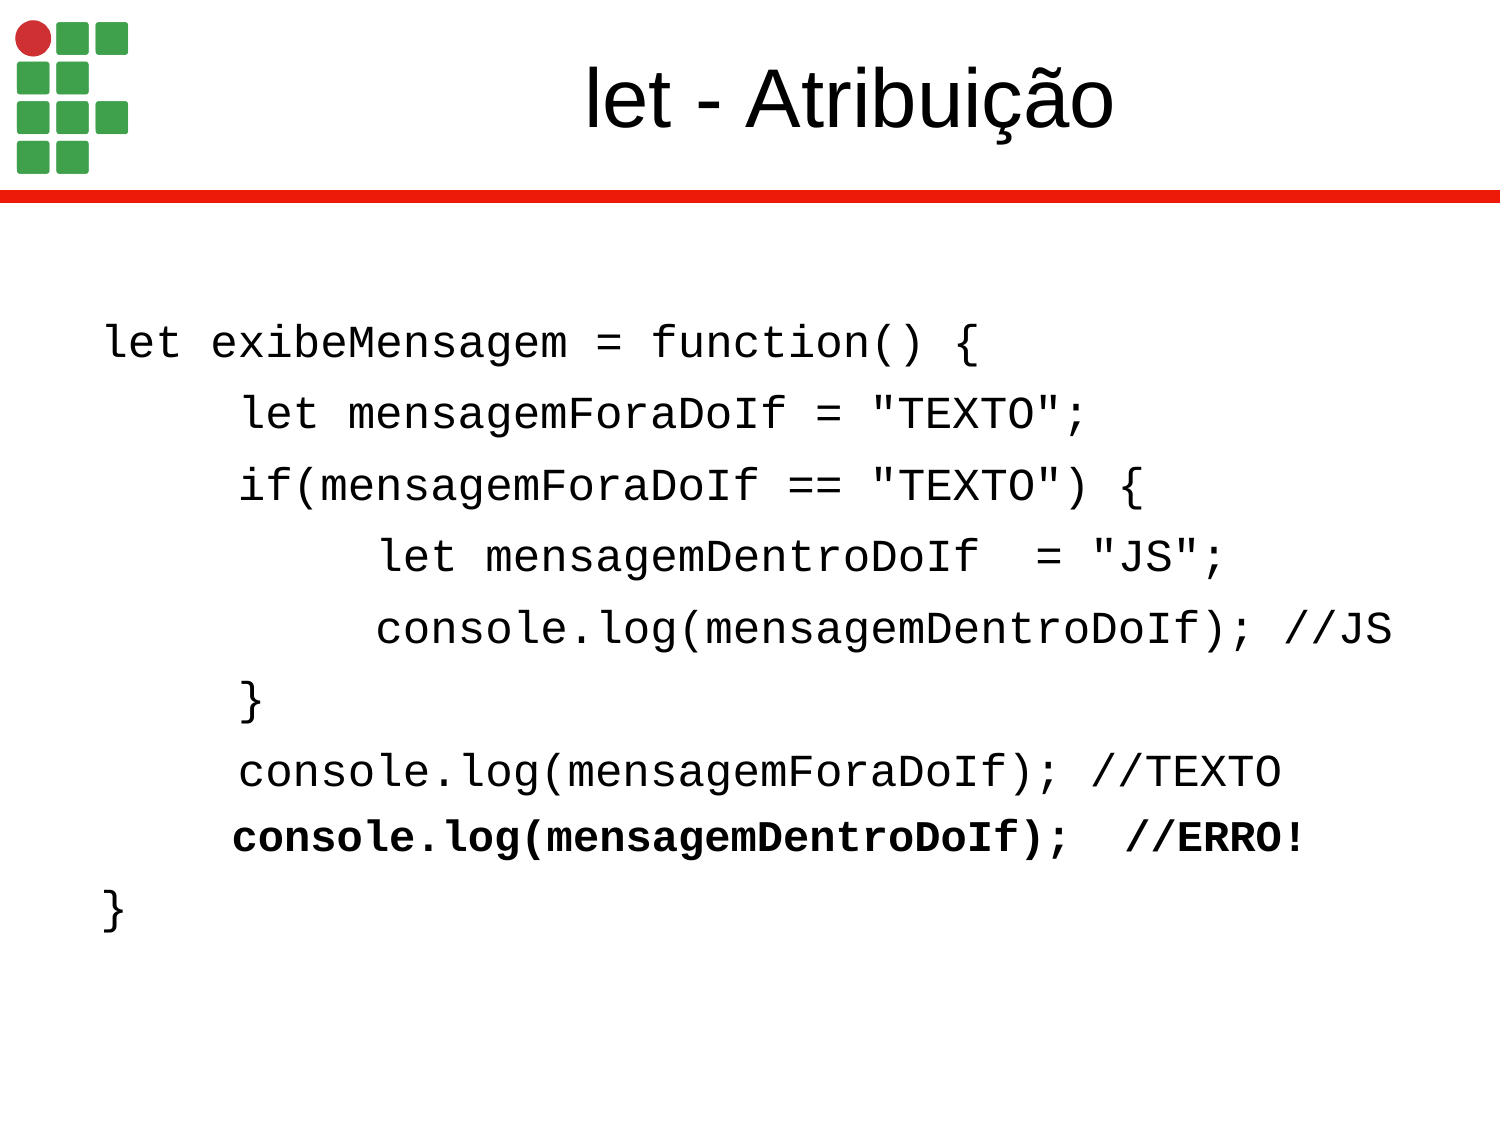

# let - Atribuição
let exibeMensagem = function() {
 let mensagemForaDoIf = "TEXTO";
 if(mensagemForaDoIf == "TEXTO") {
 let mensagemDentroDoIf = "JS";
 console.log(mensagemDentroDoIf); //JS
 }
 console.log(mensagemForaDoIf); //TEXTO
console.log(mensagemDentroDoIf); //ERRO!
}